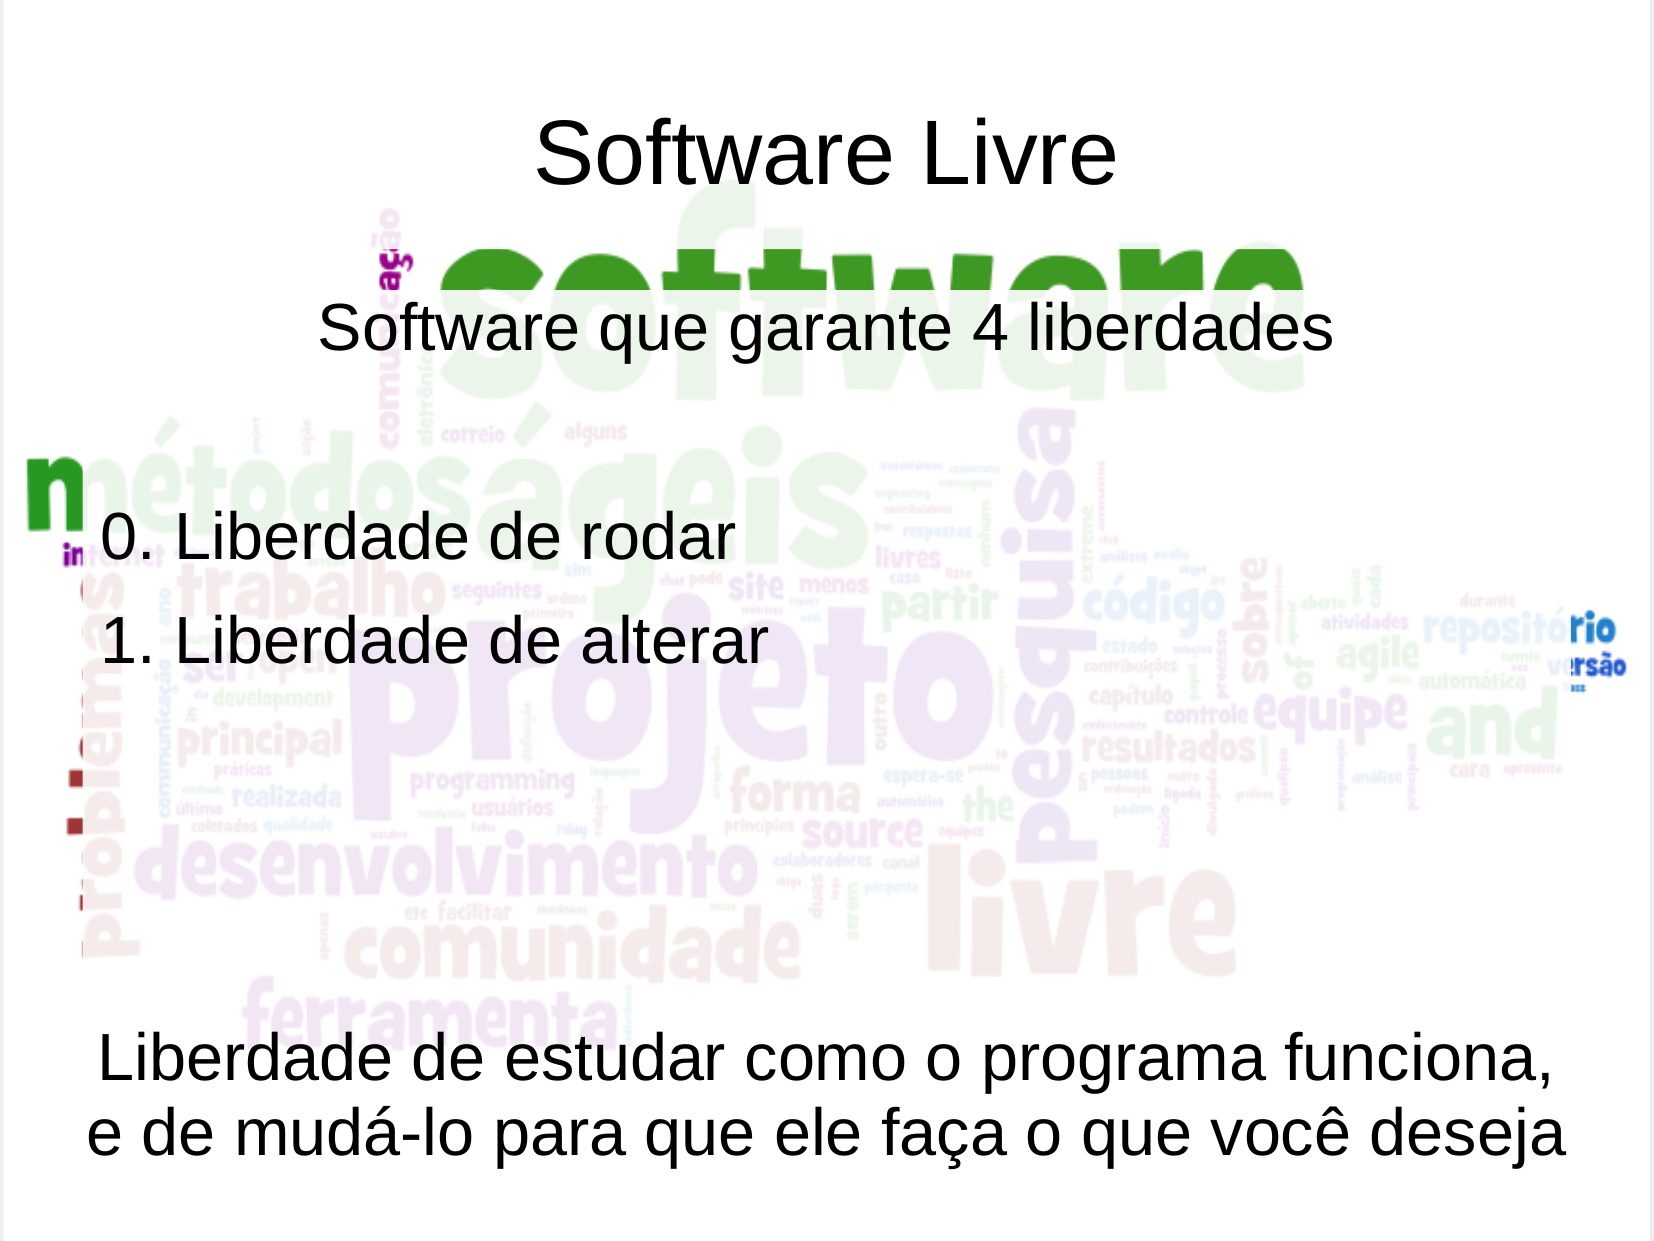

# Software Livre
Software que garante 4 liberdades
 Liberdade de rodar
 Liberdade de alterar
Liberdade de estudar como o programa funciona,
e de mudá-lo para que ele faça o que você deseja